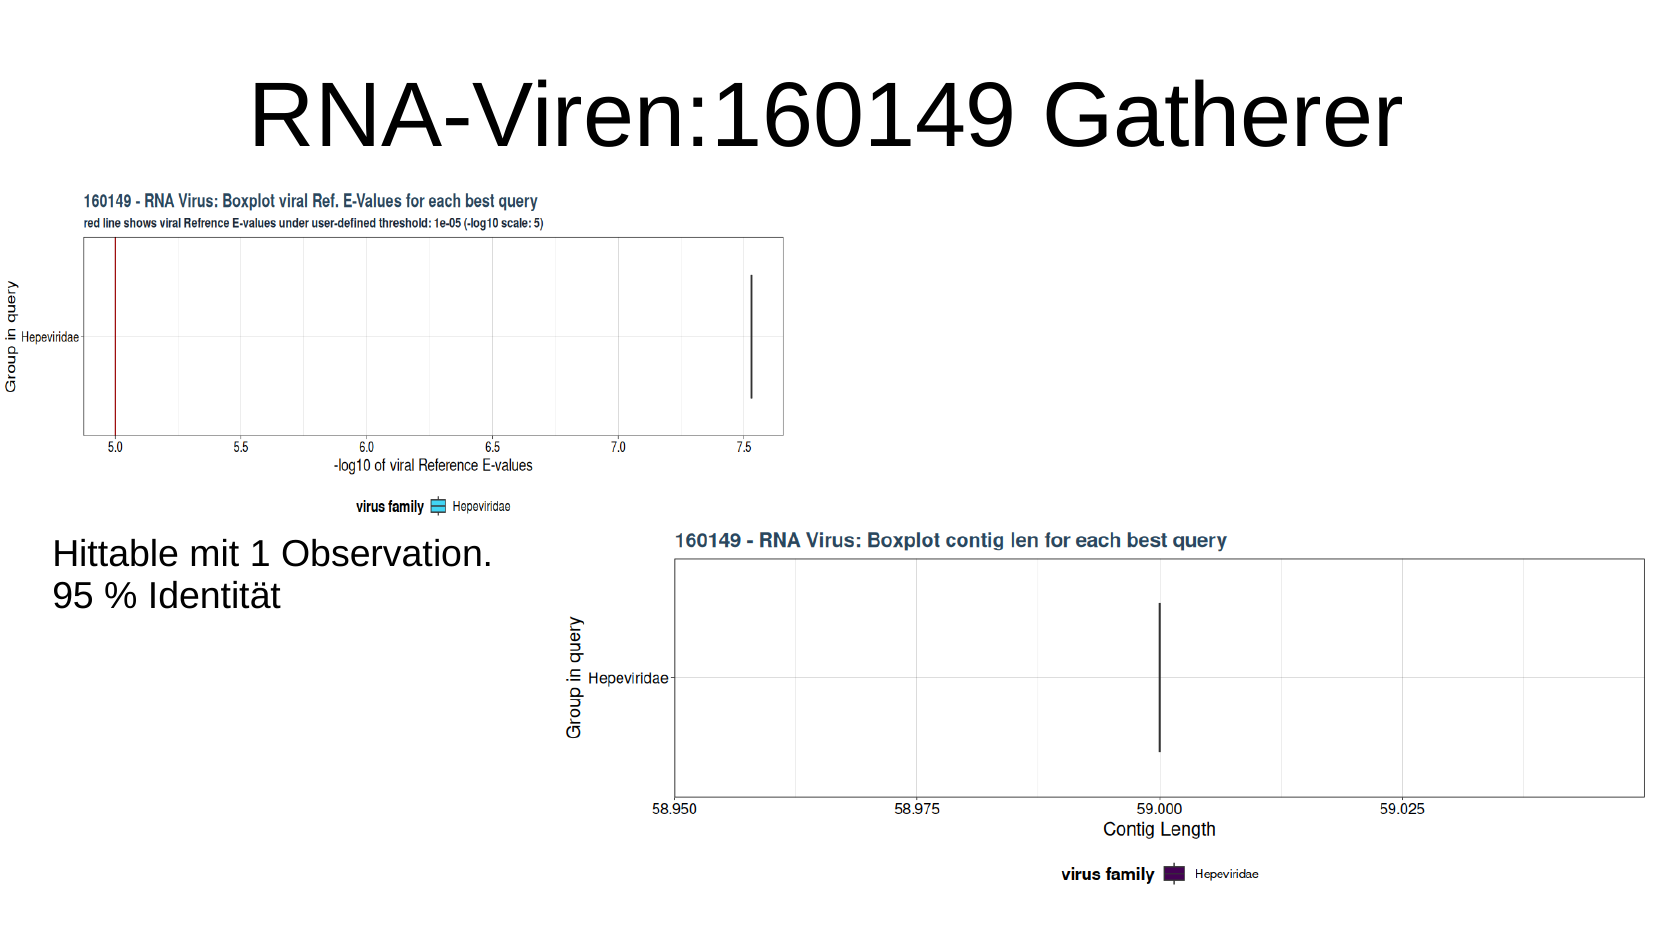

# RNA-Viren:160149 Gatherer
Hittable mit 1 Observation.
95 % Identität